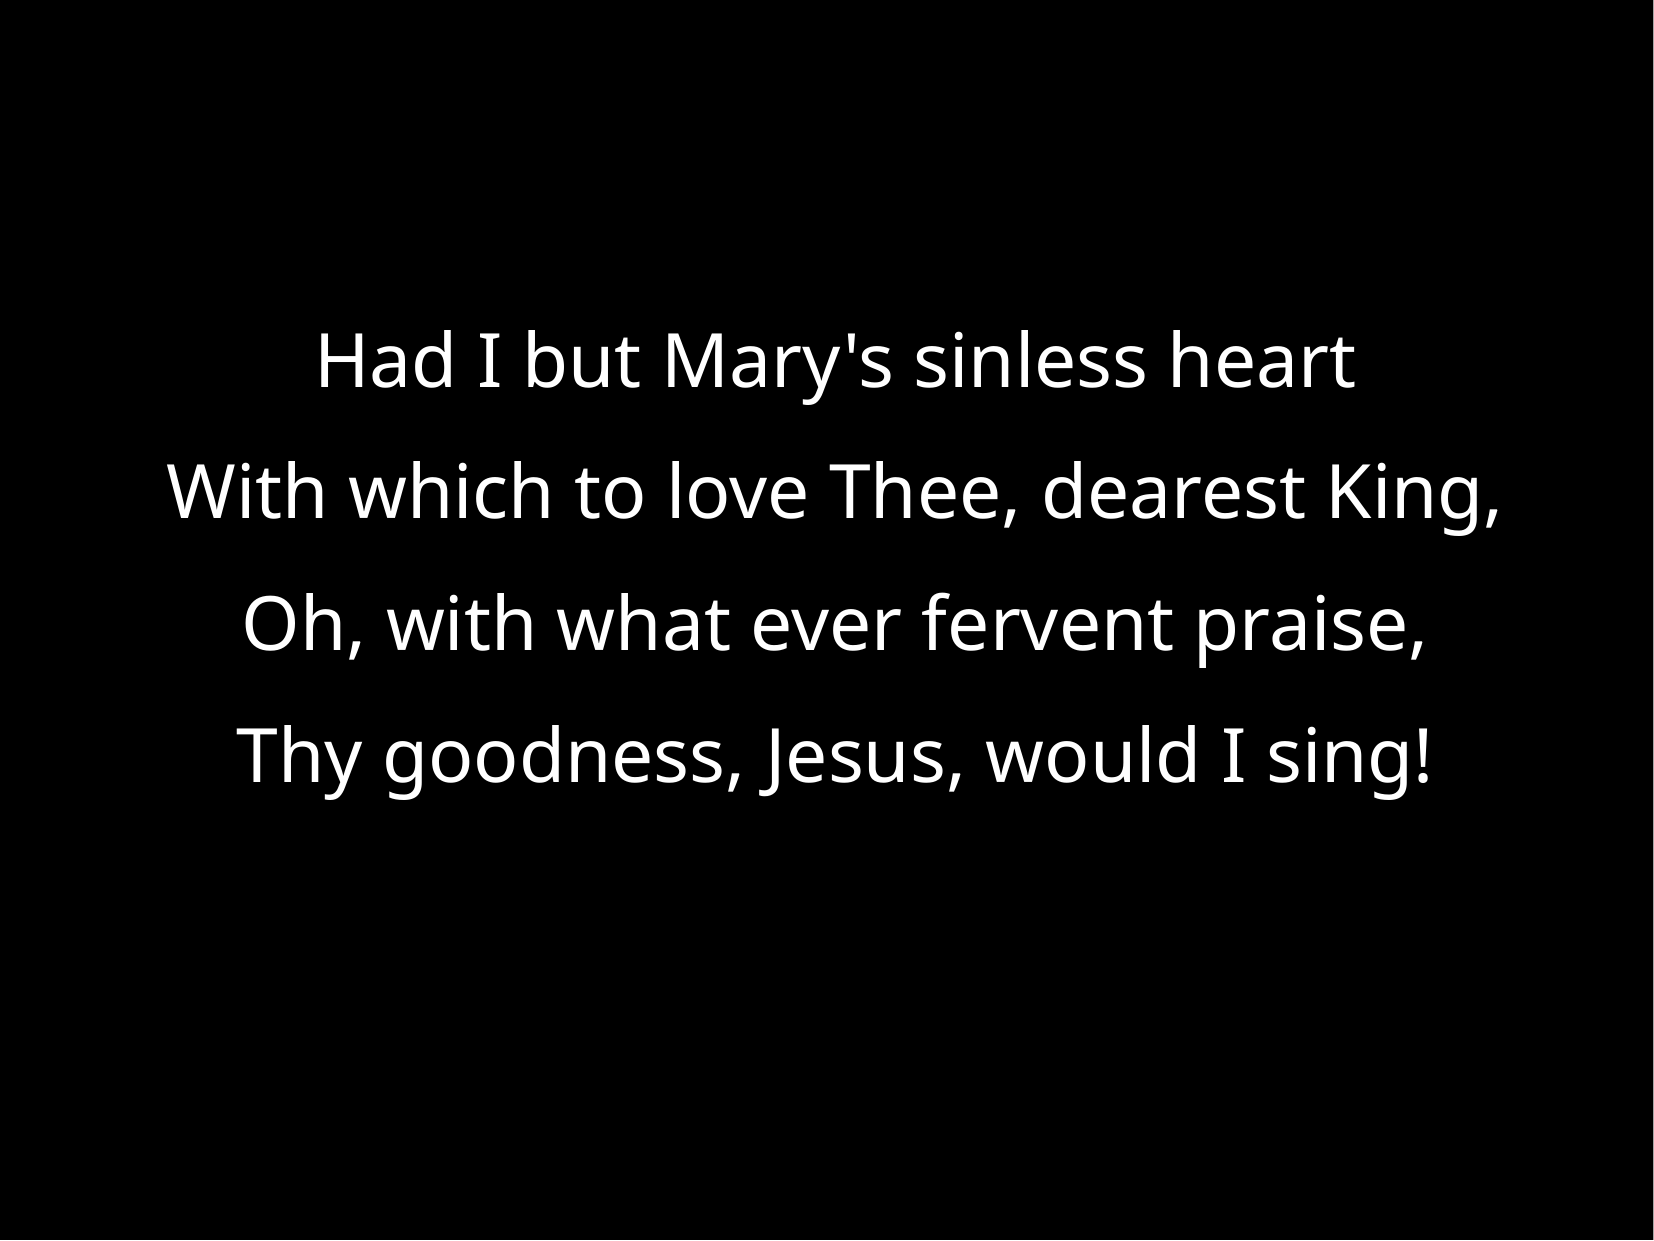

#
Had I but Mary's sinless heart
With which to love Thee, dearest King,
Oh, with what ever fervent praise,
Thy goodness, Jesus, would I sing!